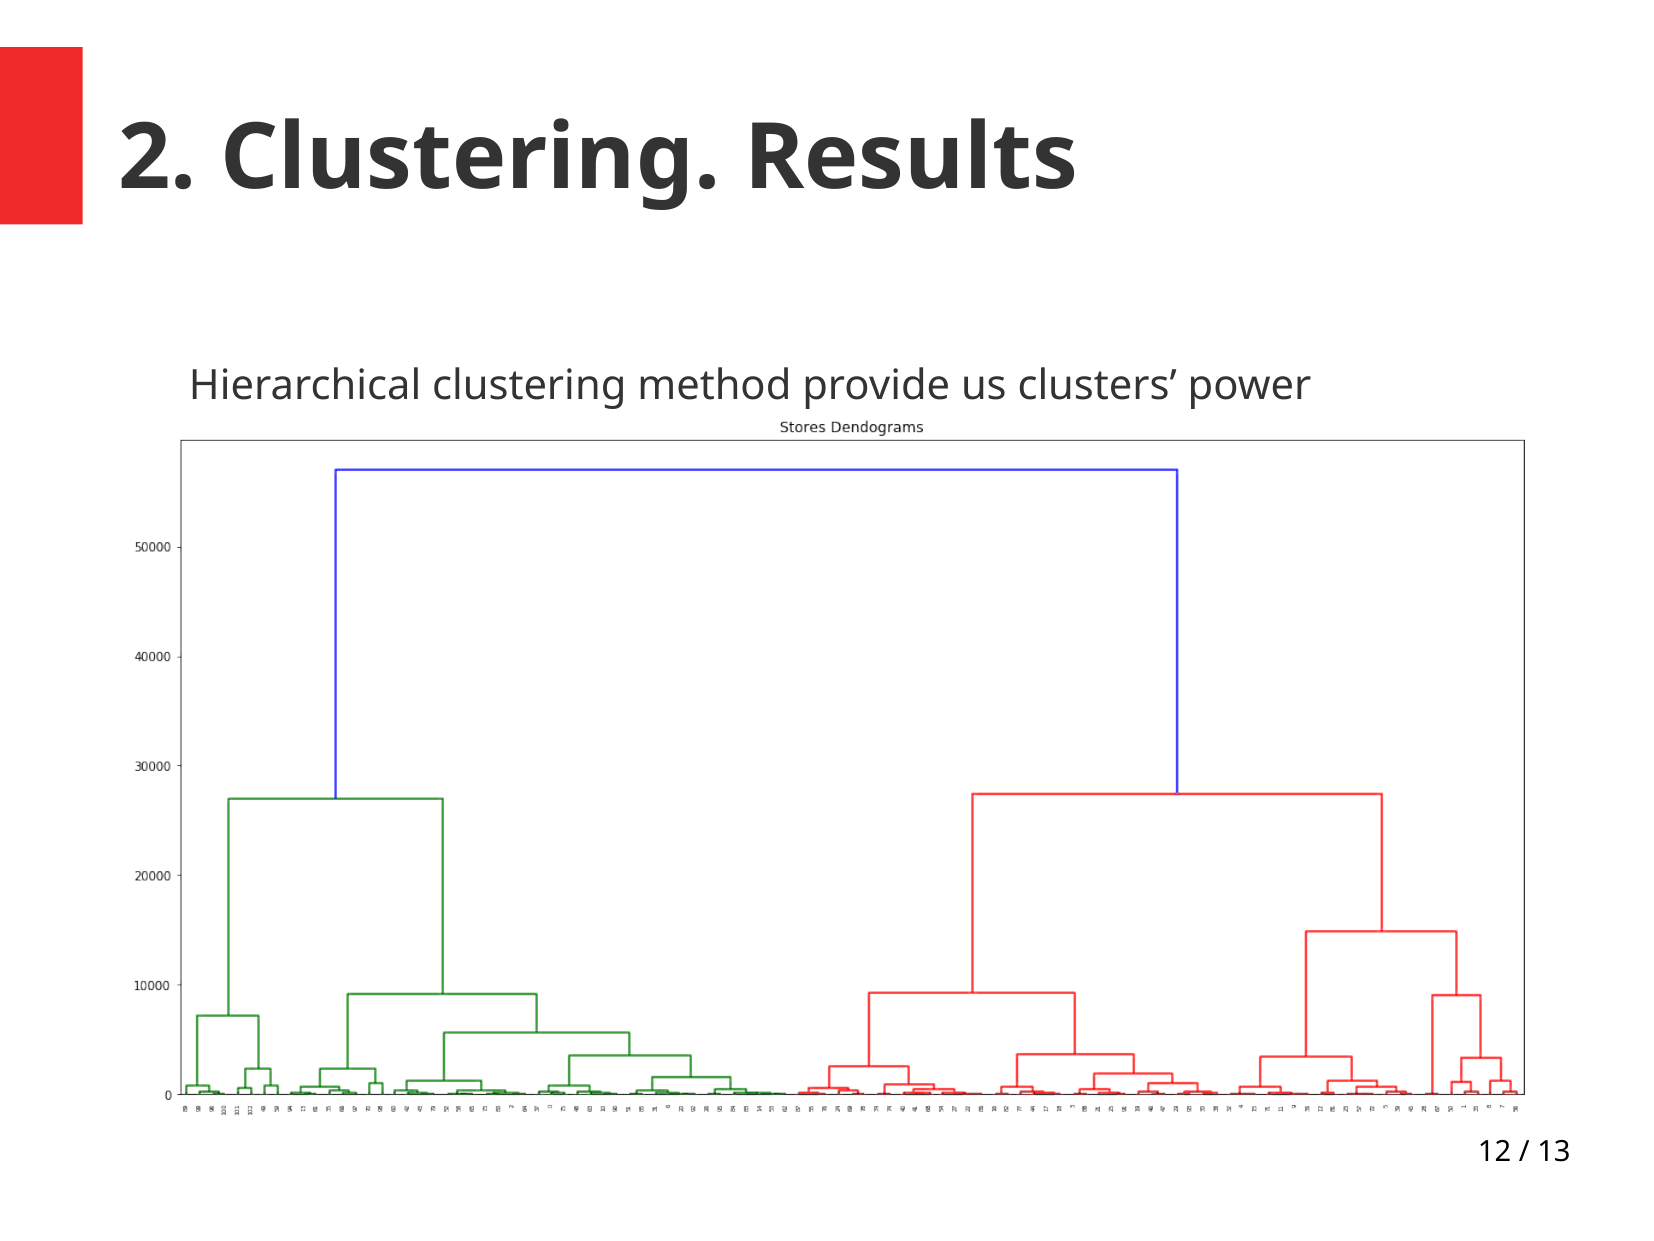

# 2. Clustering. Results
Hierarchical clustering method provide us clusters’ power
12